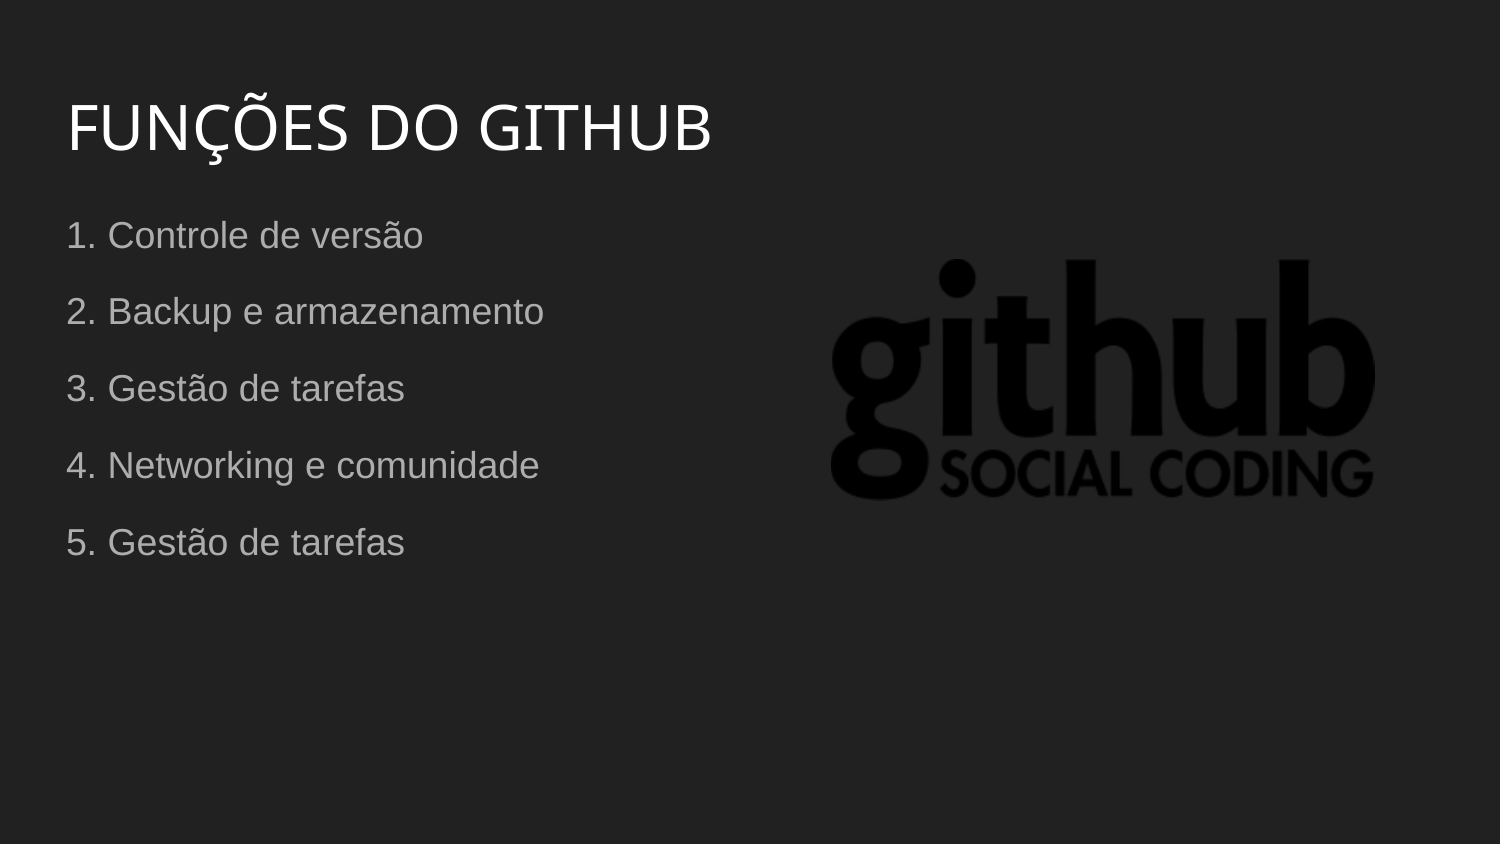

# FUNÇÕES DO GITHUB
1. Controle de versão
2. Backup e armazenamento
3. Gestão de tarefas
4. Networking e comunidade
5. Gestão de tarefas